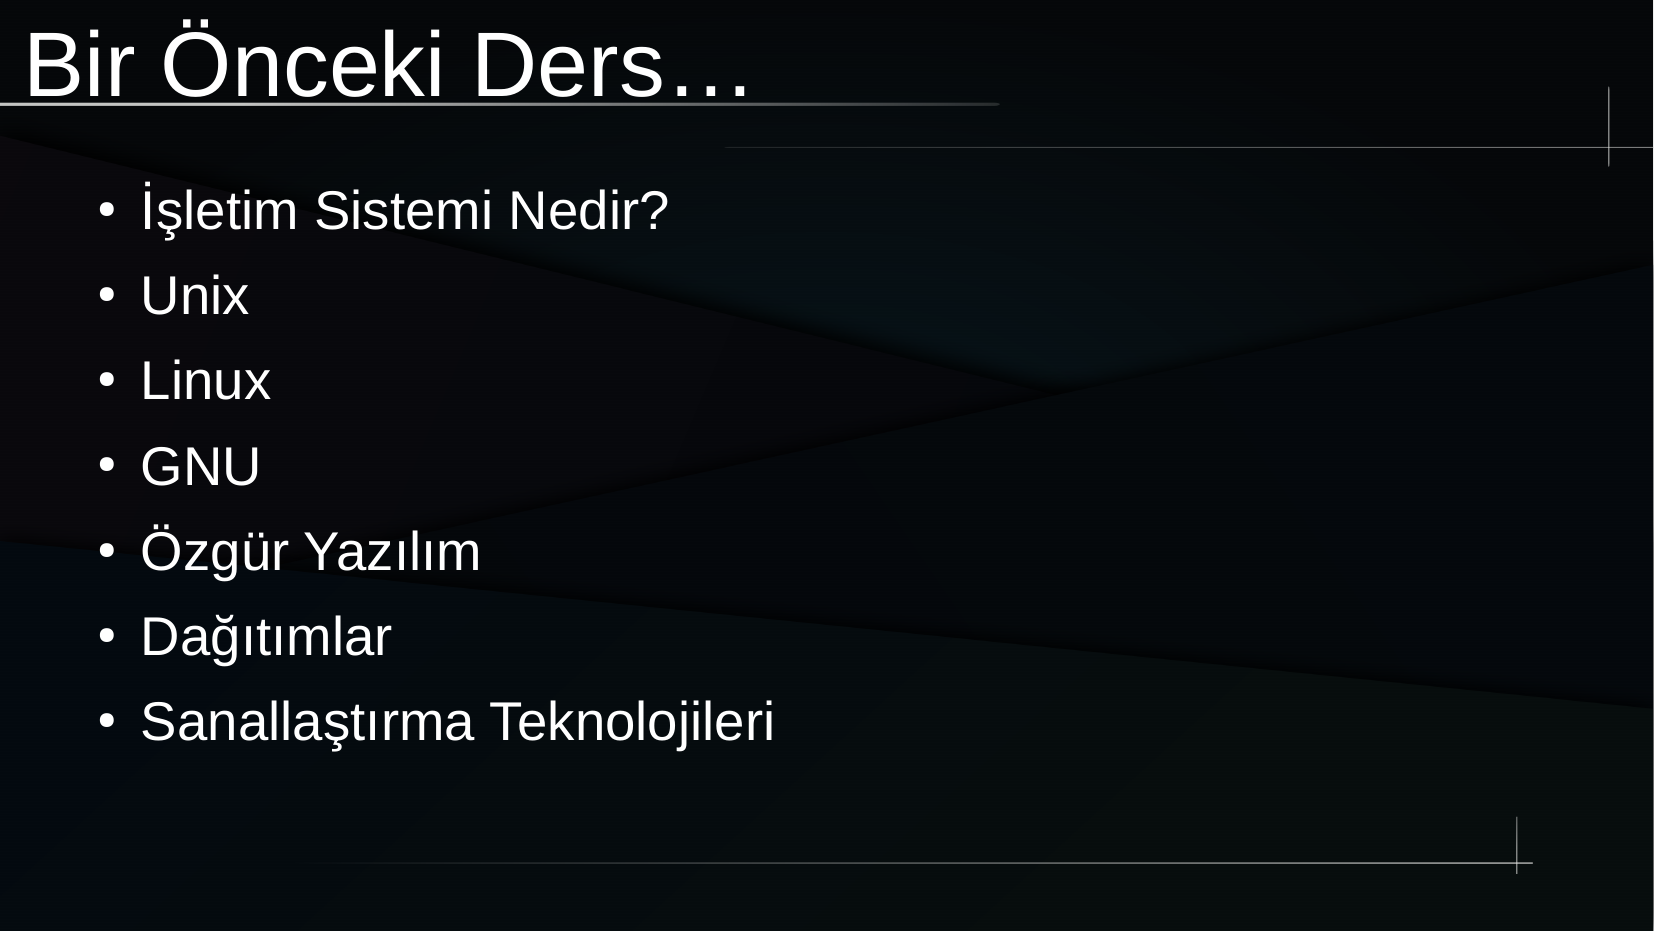

# Bir Önceki Ders…
İşletim Sistemi Nedir?
Unix
Linux
GNU
Özgür Yazılım
Dağıtımlar
Sanallaştırma Teknolojileri